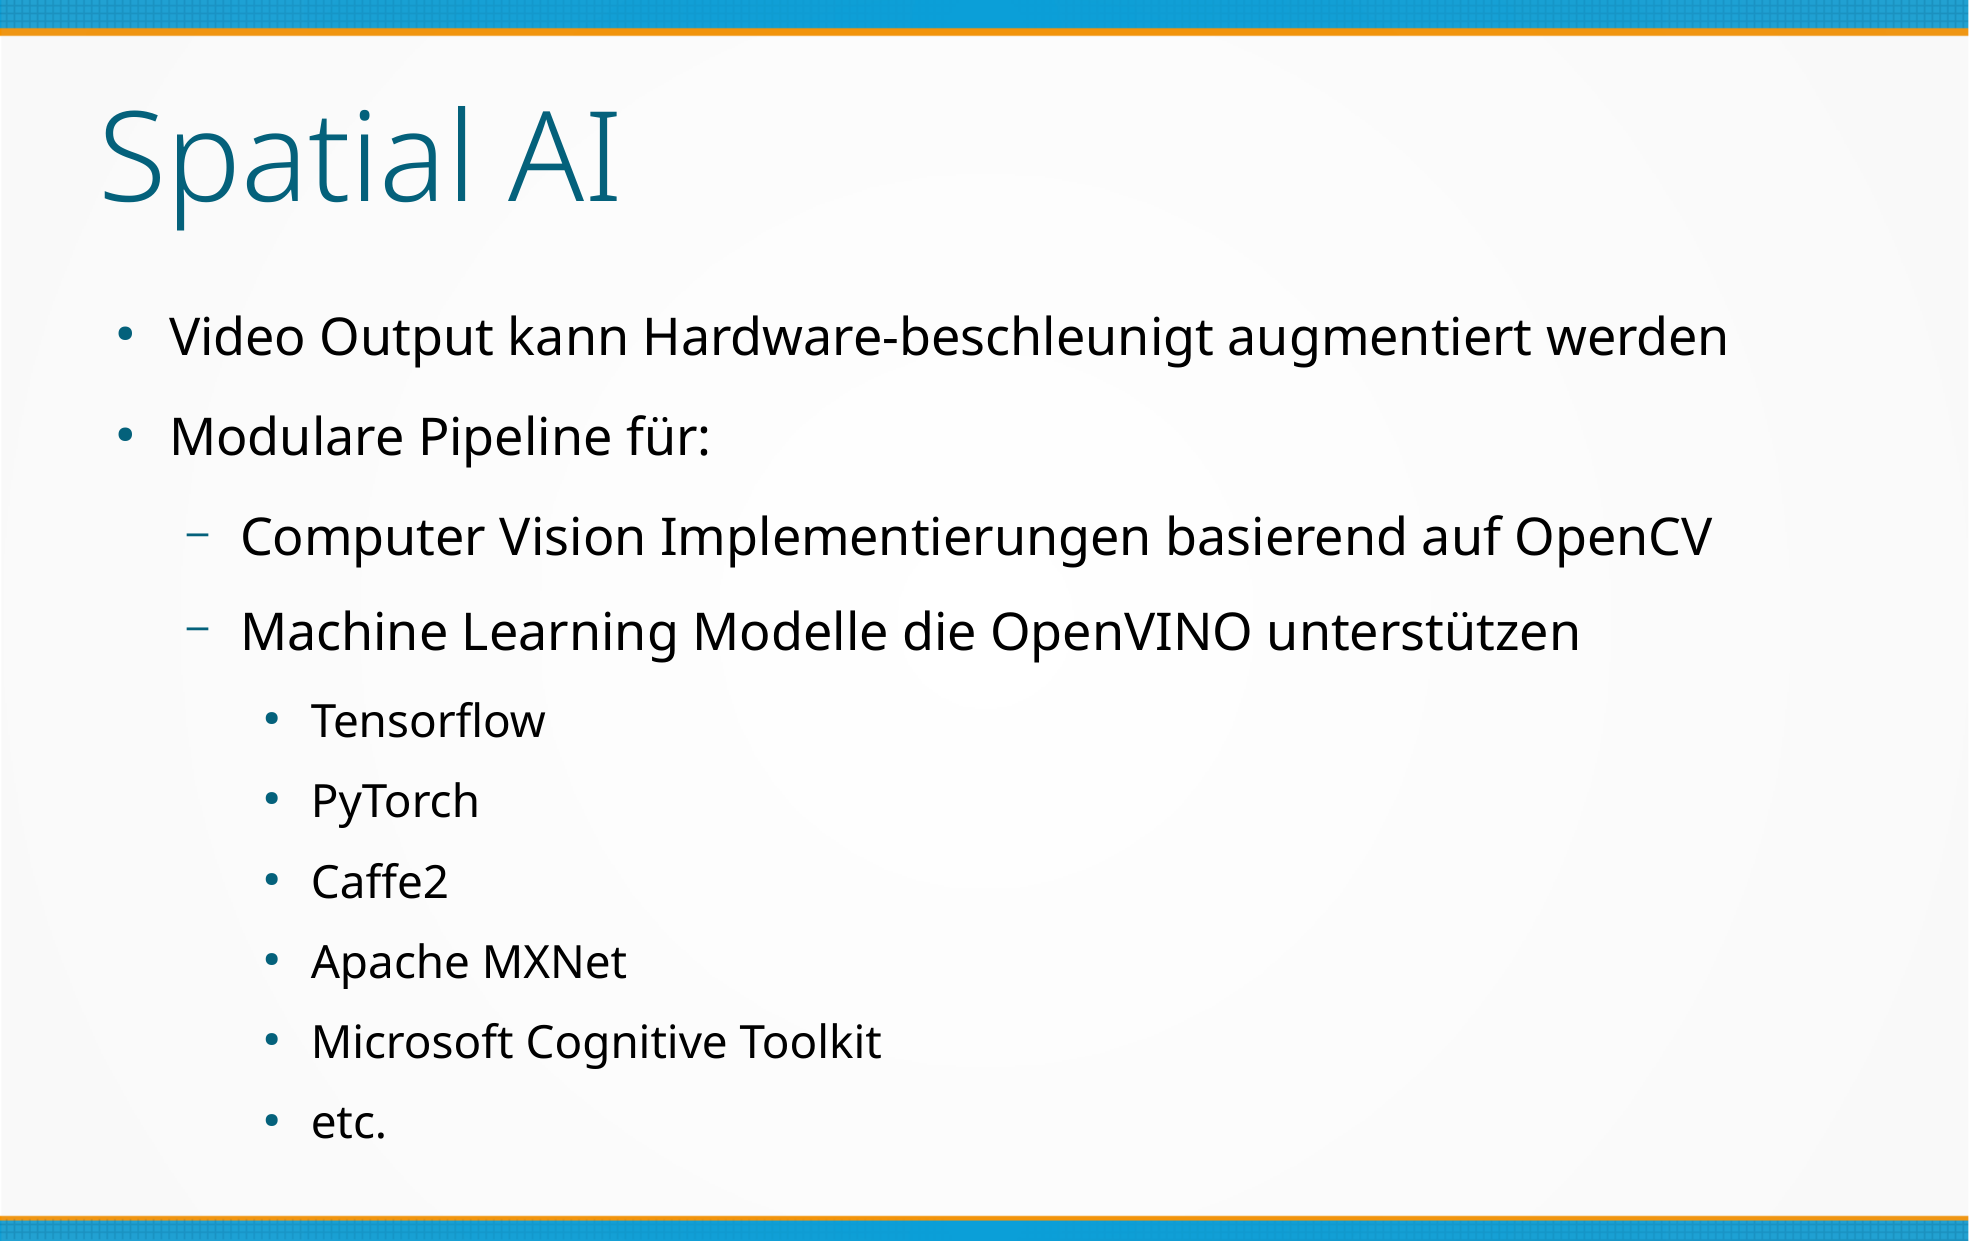

# Spatial AI
Video Output kann Hardware-beschleunigt augmentiert werden
Modulare Pipeline für:
Computer Vision Implementierungen basierend auf OpenCV
Machine Learning Modelle die OpenVINO unterstützen
Tensorflow
PyTorch
Caffe2
Apache MXNet
Microsoft Cognitive Toolkit
etc.